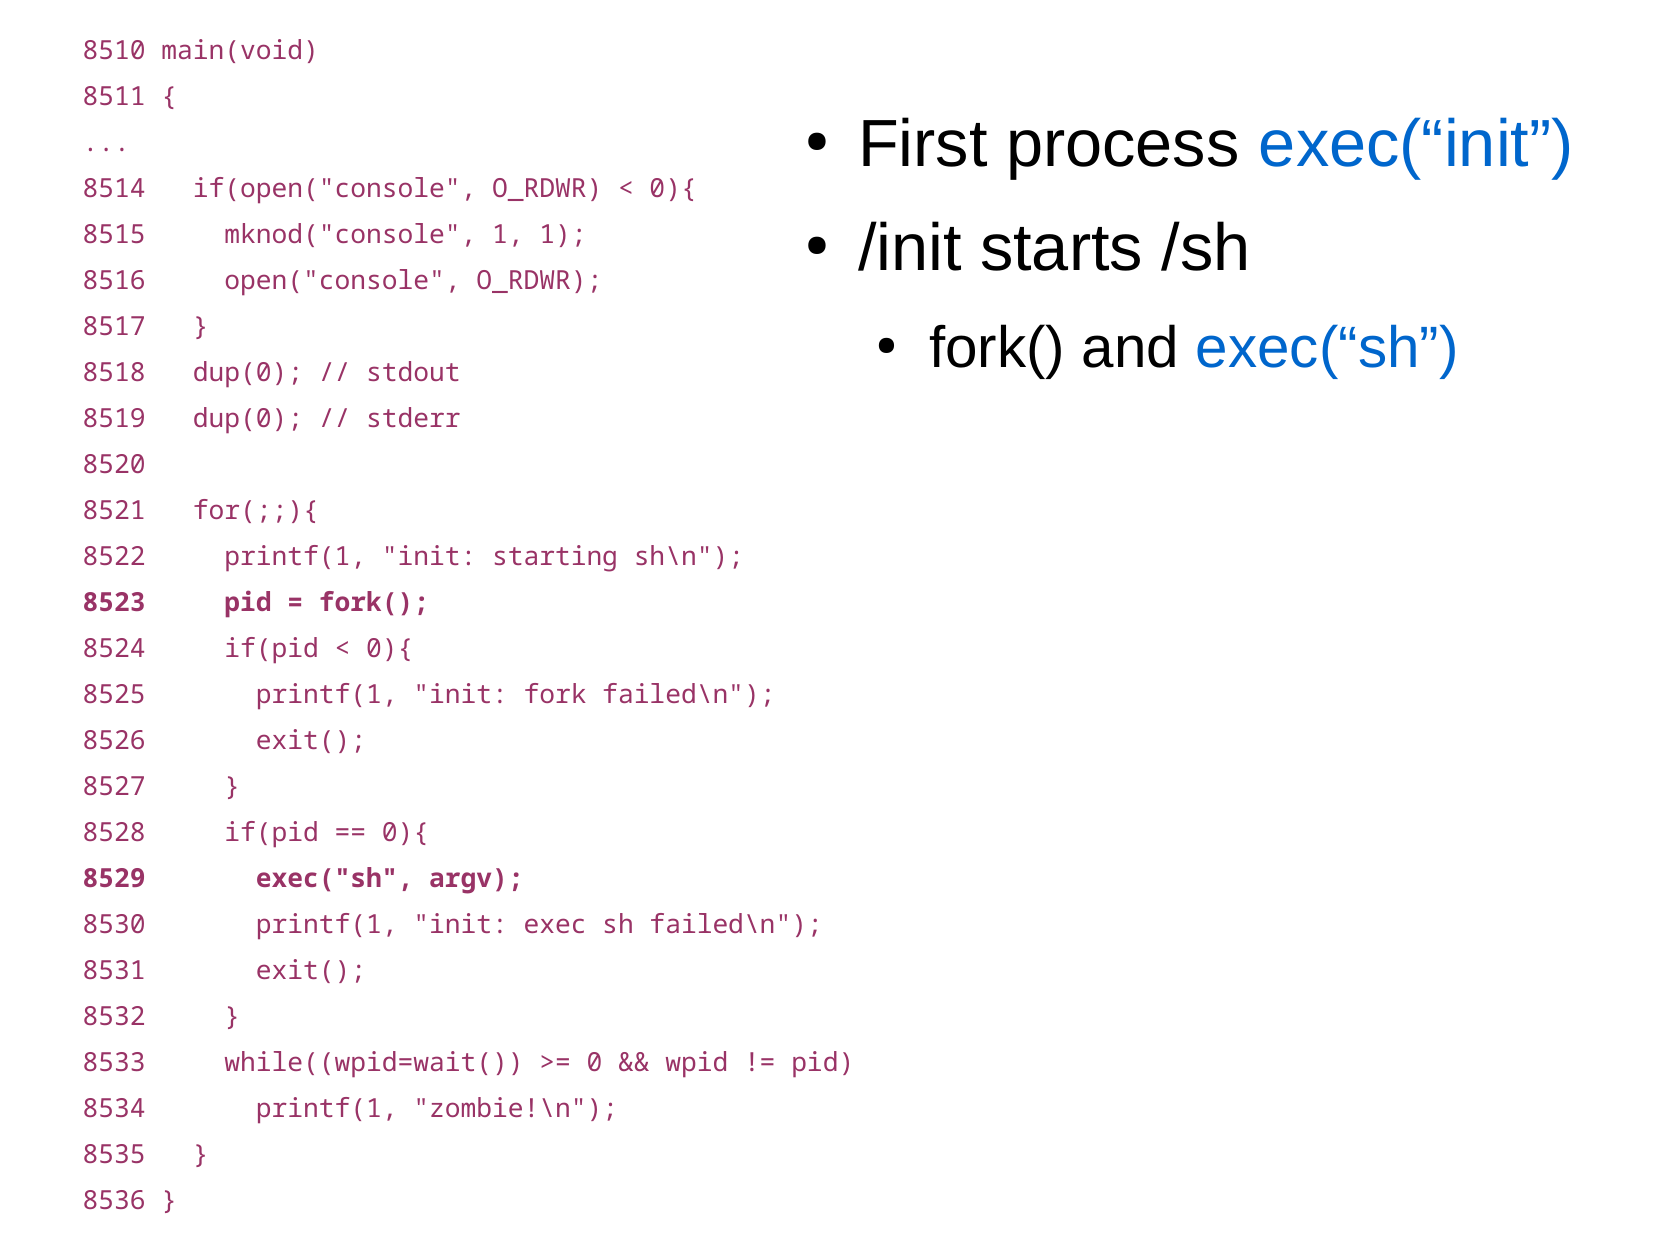

# 8510 main(void)
8511 {
...
8514 if(open("console", O_RDWR) < 0){
8515 mknod("console", 1, 1);
8516 open("console", O_RDWR);
8517 }
8518 dup(0); // stdout
8519 dup(0); // stderr
8520
8521 for(;;){
8522 printf(1, "init: starting sh\n");
8523 pid = fork();
8524 if(pid < 0){
8525 printf(1, "init: fork failed\n");
8526 exit();
8527 }
8528 if(pid == 0){
8529 exec("sh", argv);
8530 printf(1, "init: exec sh failed\n");
8531 exit();
8532 }
8533 while((wpid=wait()) >= 0 && wpid != pid)
8534 printf(1, "zombie!\n");
8535 }
8536 }
First process exec(“init”)
/init starts /sh
fork() and exec(“sh”)